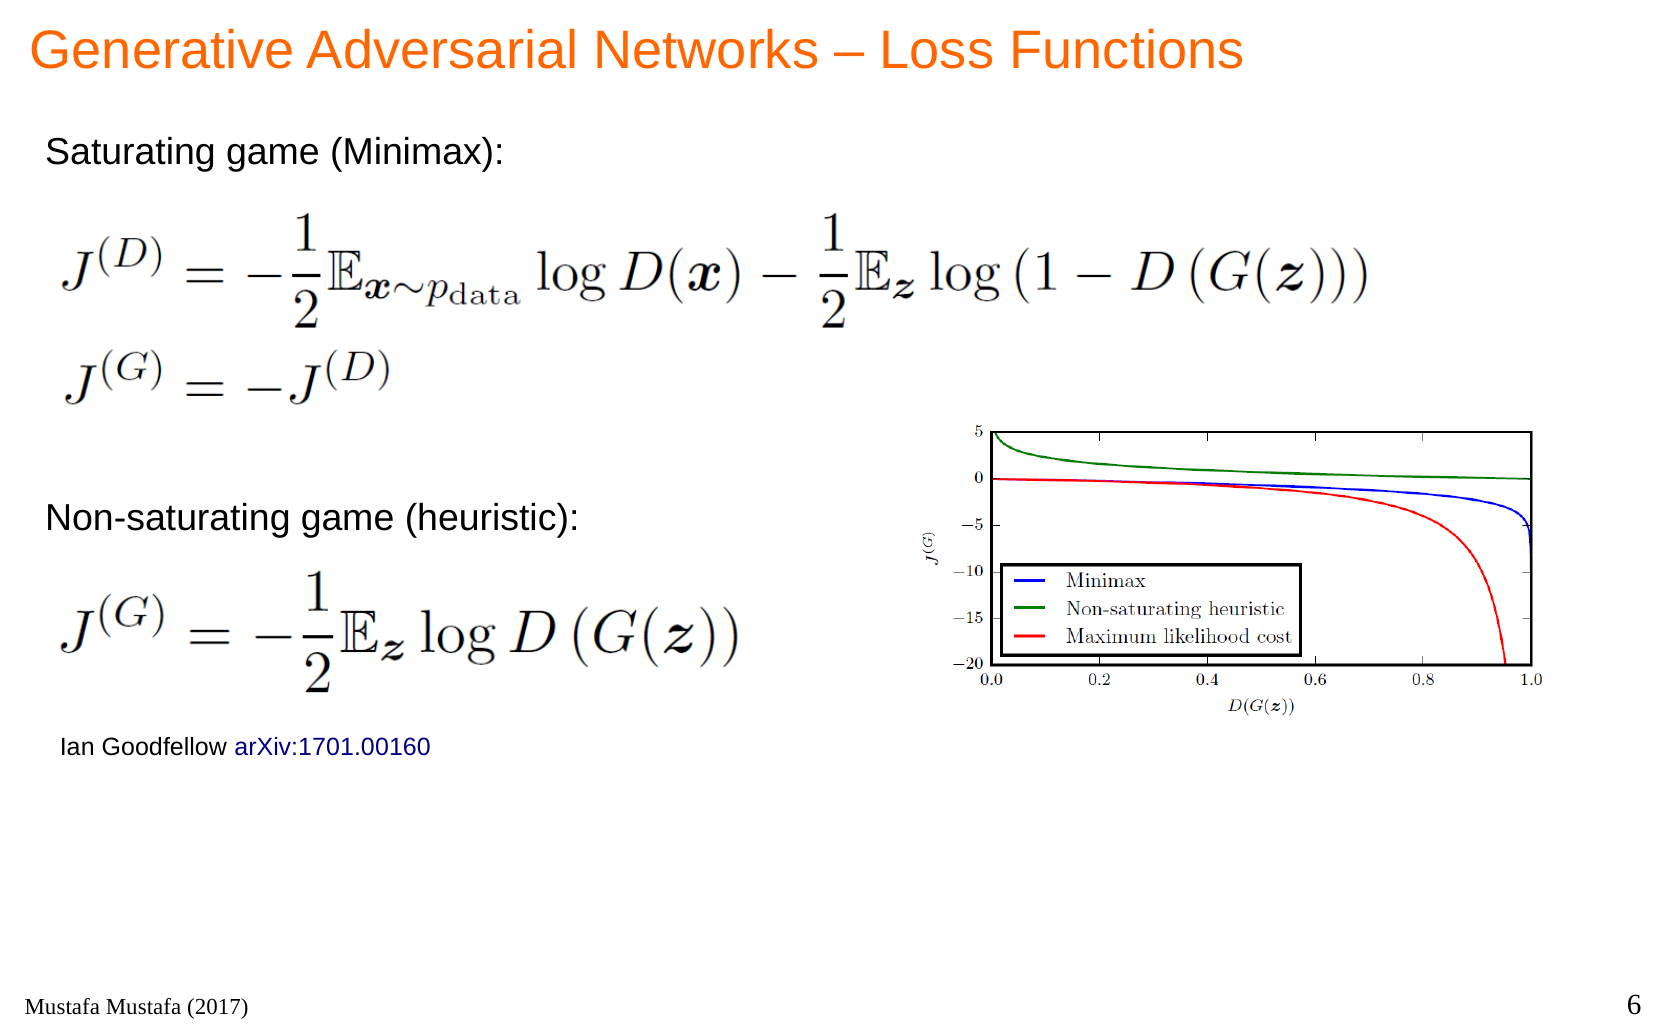

# Generative Adversarial Networks – Loss Functions
Saturating game (Minimax):
Non-saturating game (heuristic):
Ian Goodfellow arXiv:1701.00160
6
Mustafa Mustafa (2017)